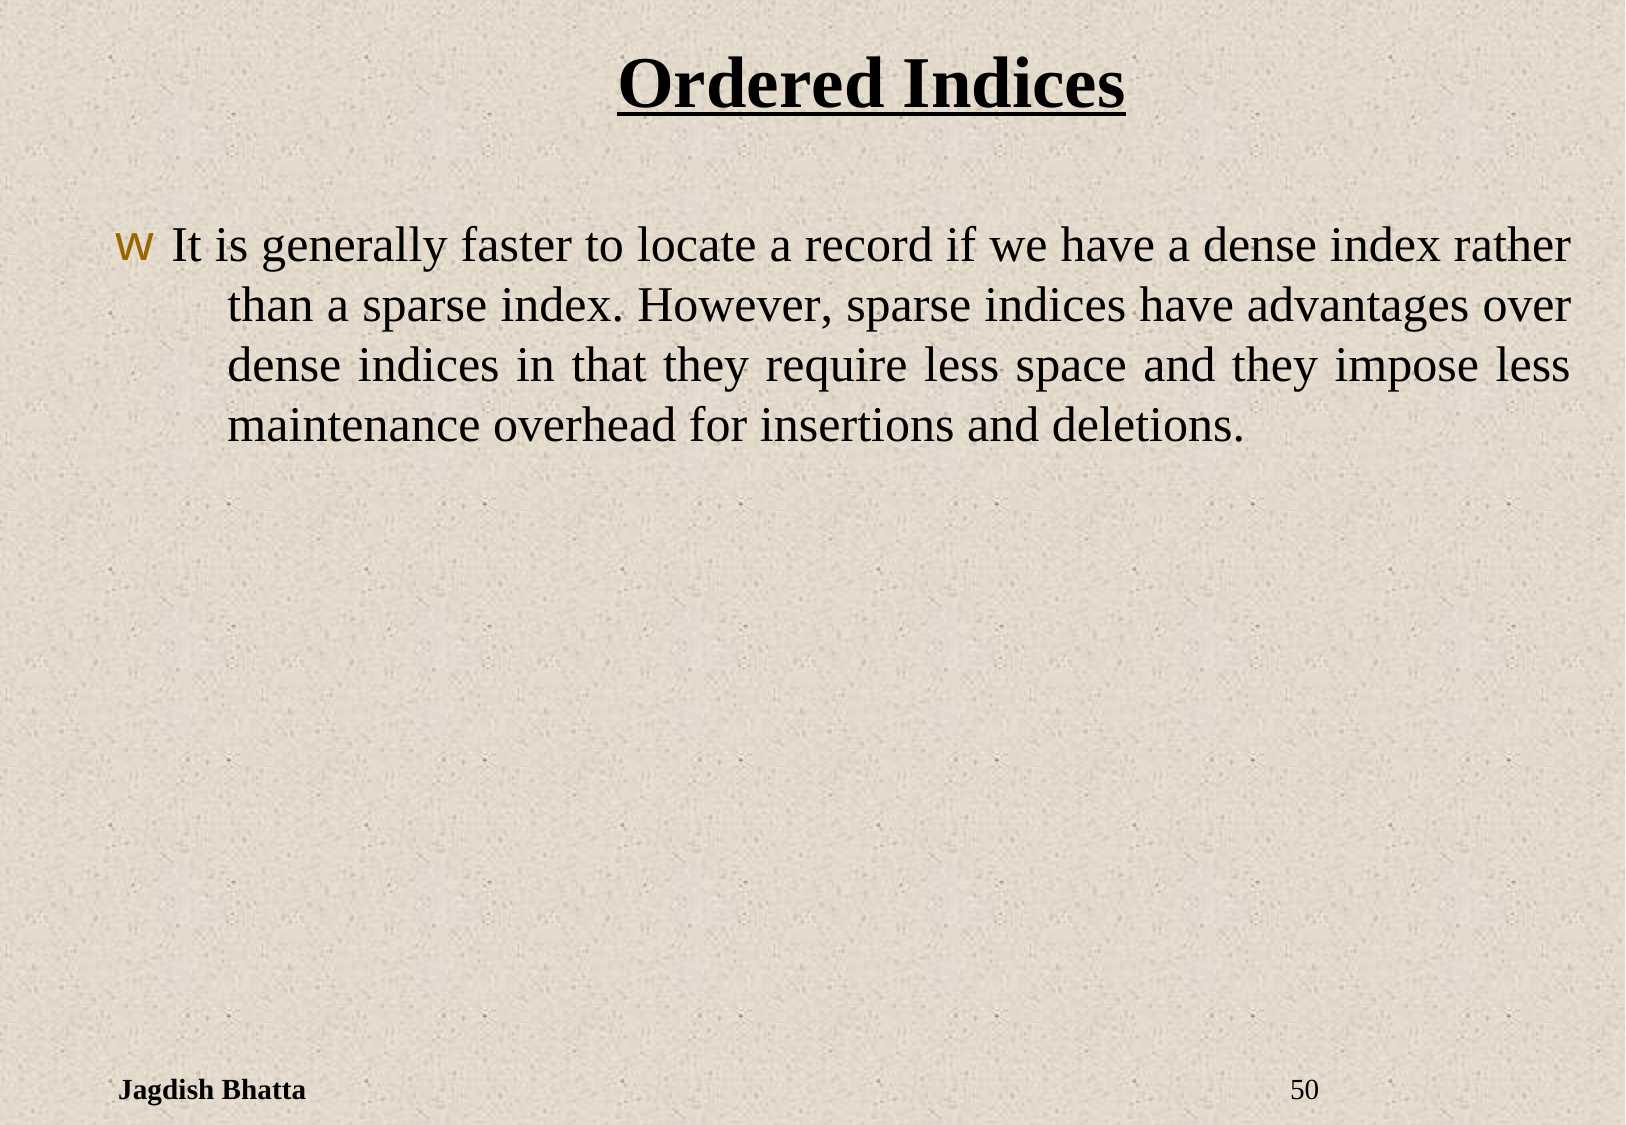

# Ordered Indices
It is generally faster to locate a record if we have a dense index rather than a sparse index. However, sparse indices have advantages over dense indices in that they require less space and they impose less maintenance overhead for insertions and deletions.
Jagdish Bhatta
49